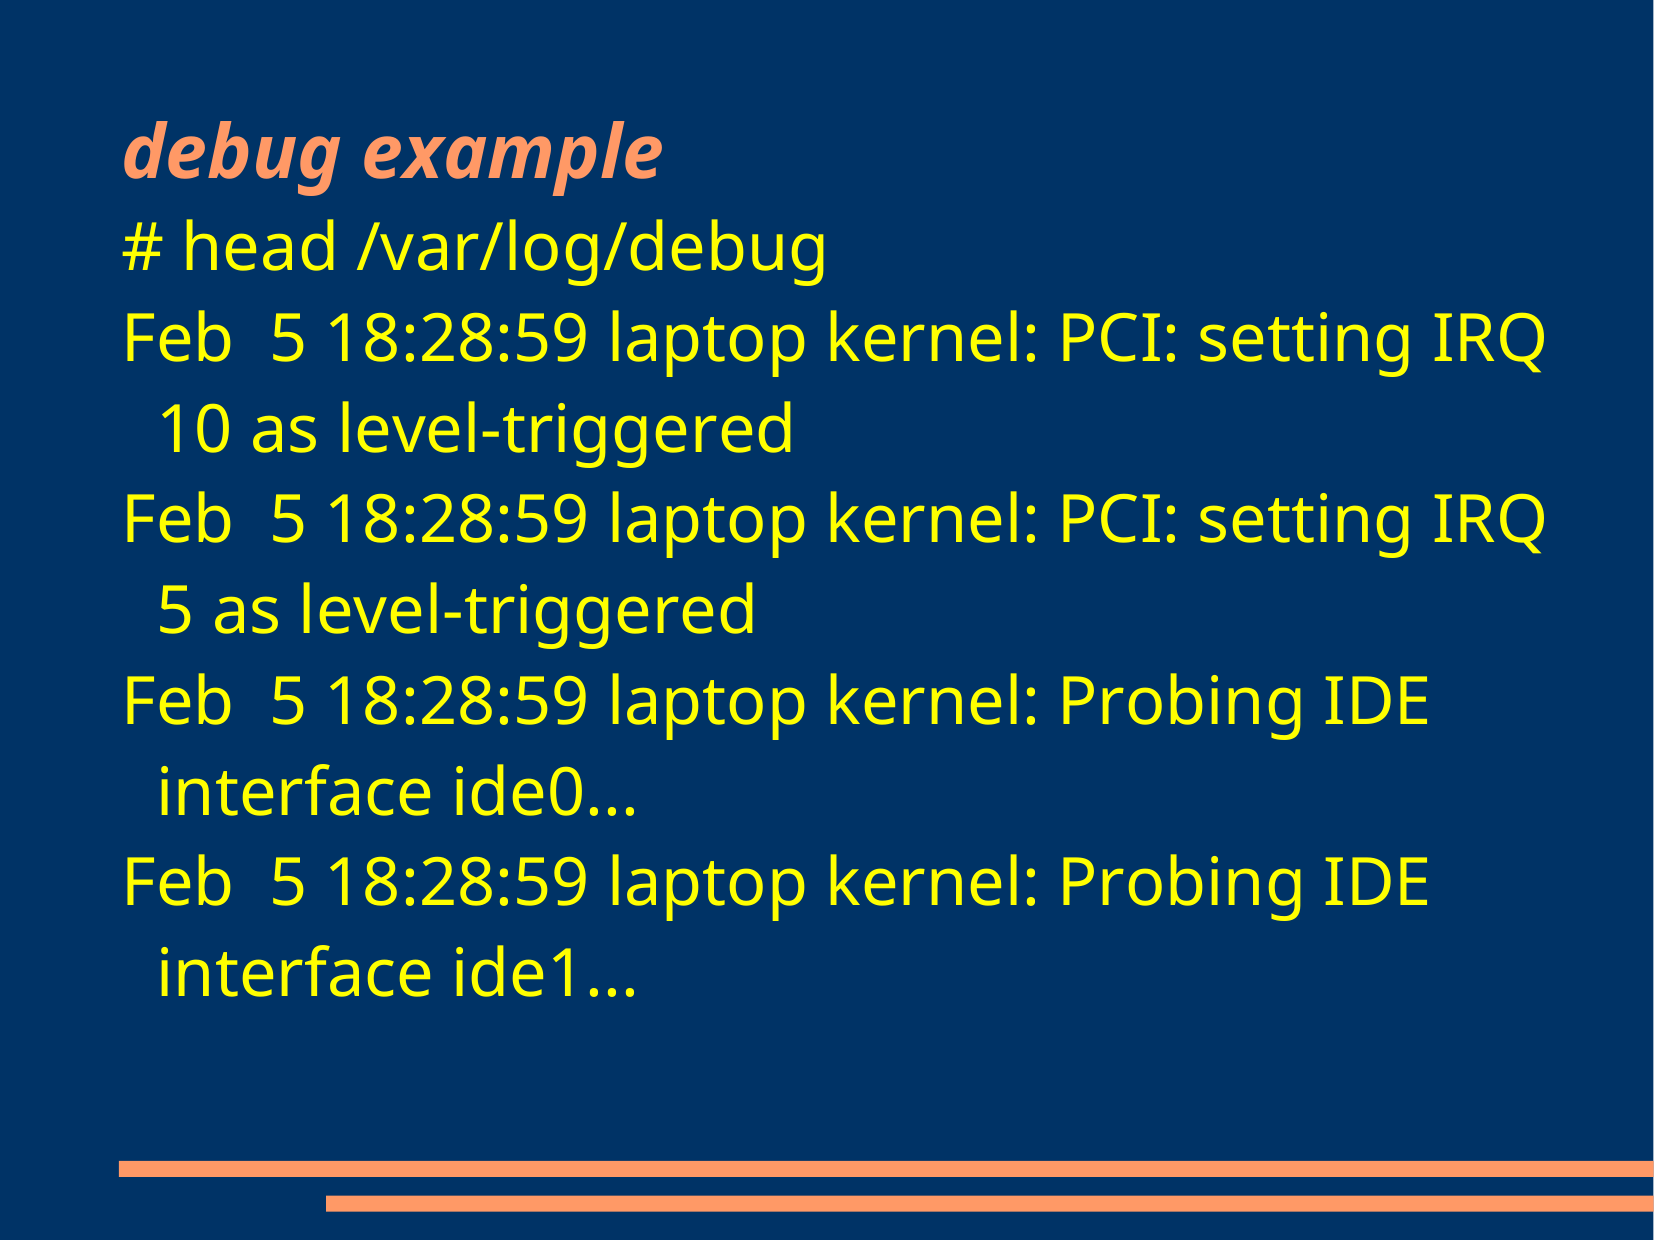

# debug example
# head /var/log/debug
Feb 5 18:28:59 laptop kernel: PCI: setting IRQ 10 as level-triggered
Feb 5 18:28:59 laptop kernel: PCI: setting IRQ 5 as level-triggered
Feb 5 18:28:59 laptop kernel: Probing IDE interface ide0...
Feb 5 18:28:59 laptop kernel: Probing IDE interface ide1...